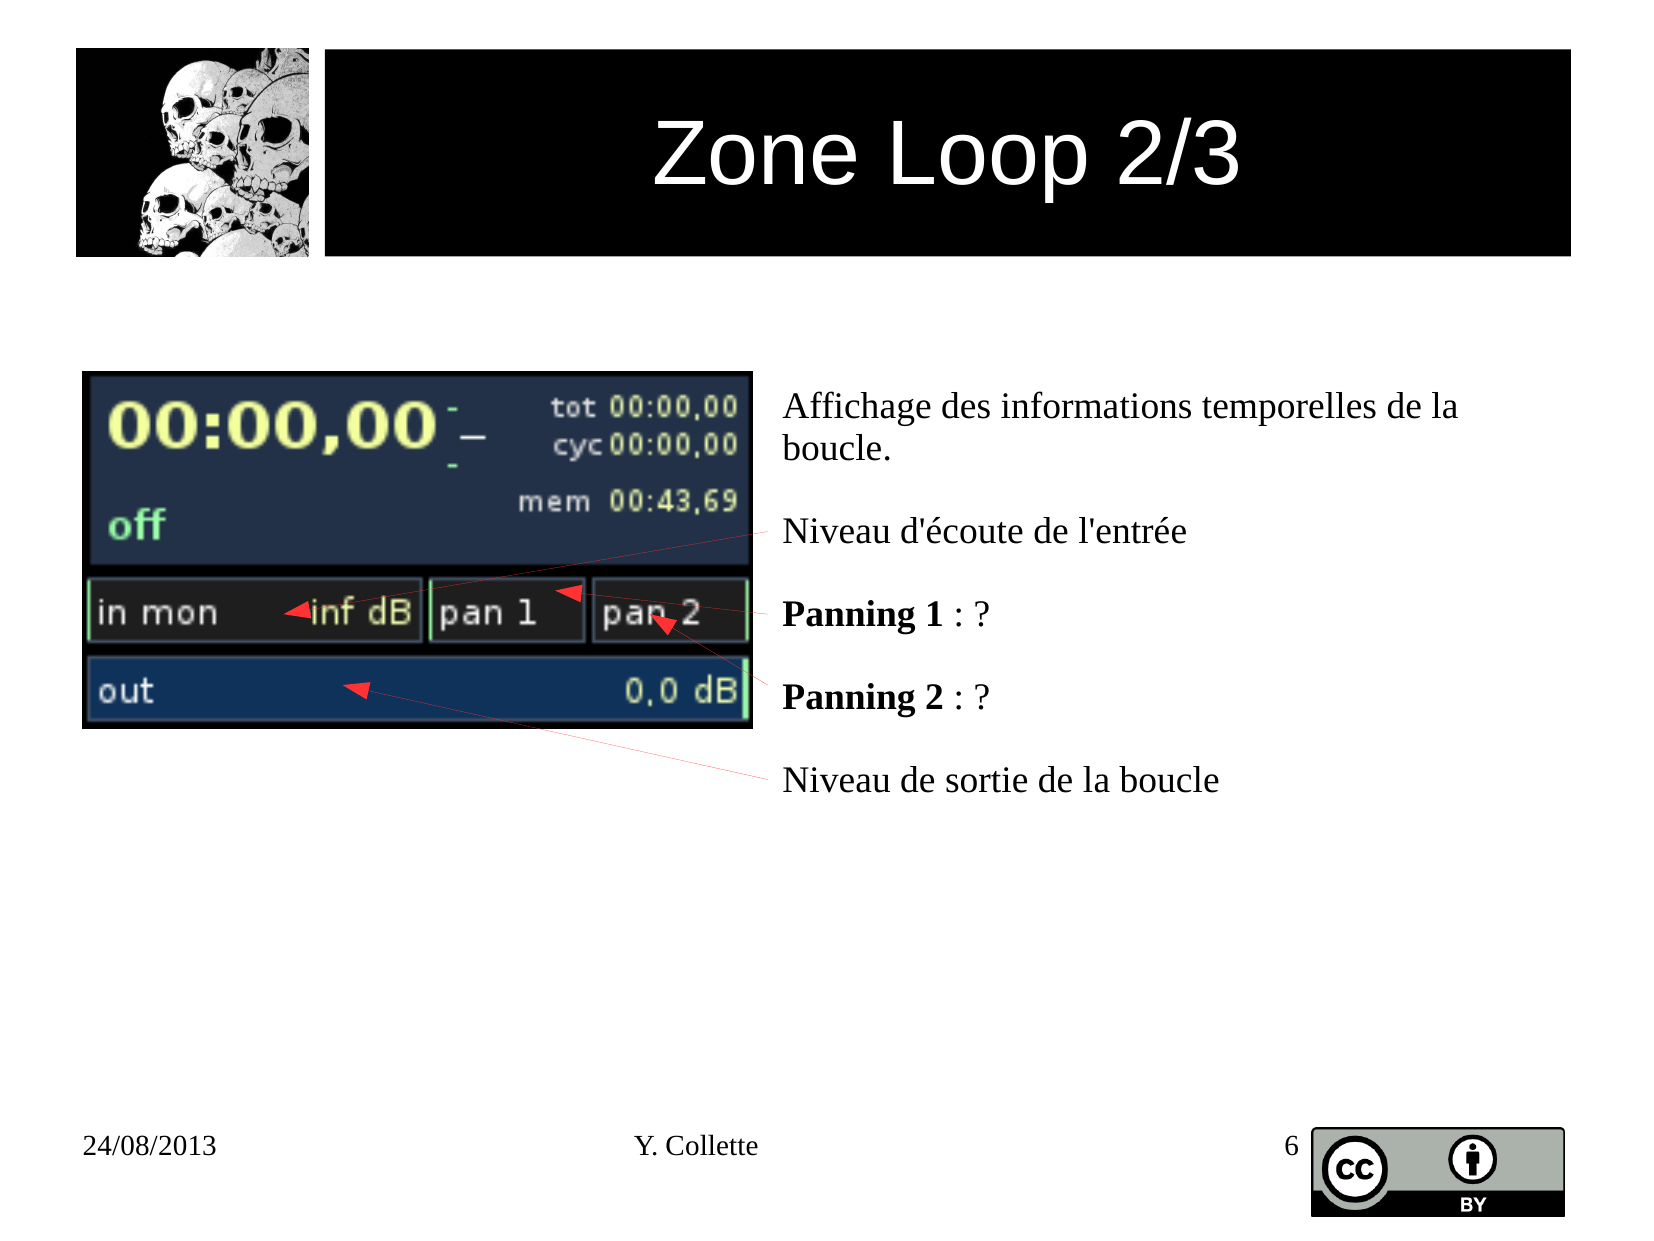

# Zone Loop 2/3
Affichage des informations temporelles de la boucle.
Niveau d'écoute de l'entrée
Panning 1 : ?
Panning 2 : ?
Niveau de sortie de la boucle
Y. Collette
6